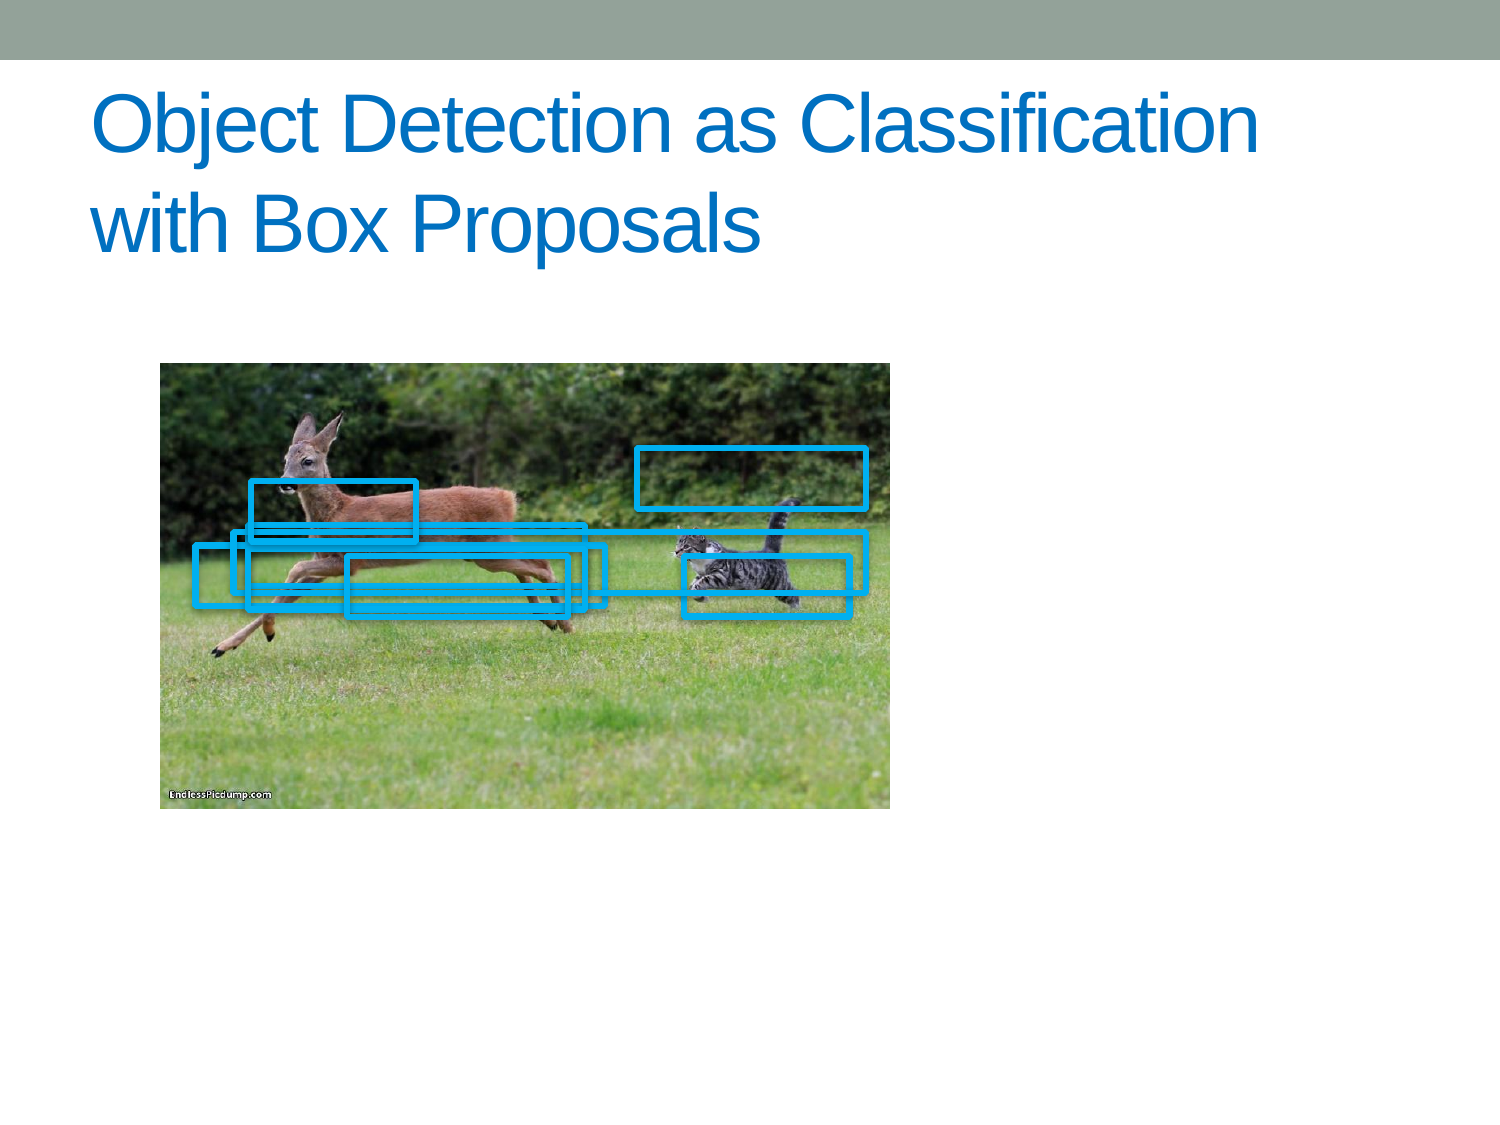

# Object Detection as Classification with Box Proposals